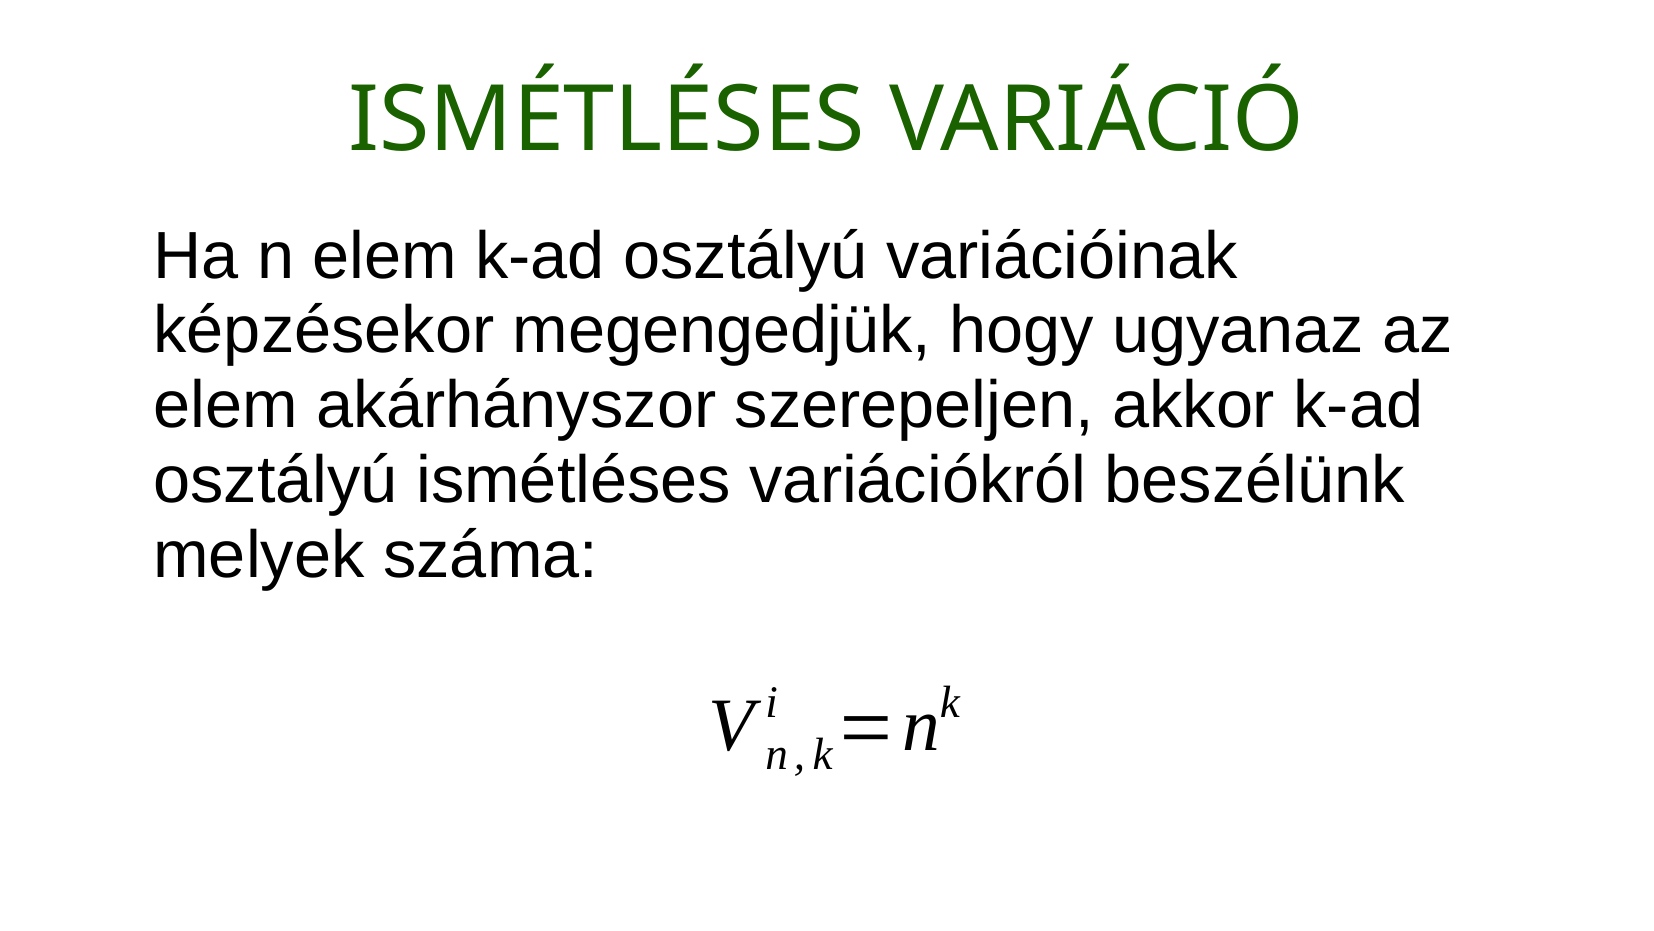

# ISMÉTLÉSES VARIÁCIÓ
Ha n elem k-ad osztályú variációinak képzésekor megengedjük, hogy ugyanaz az elem akárhányszor szerepeljen, akkor k-ad osztályú ismétléses variációkról beszélünk melyek száma: